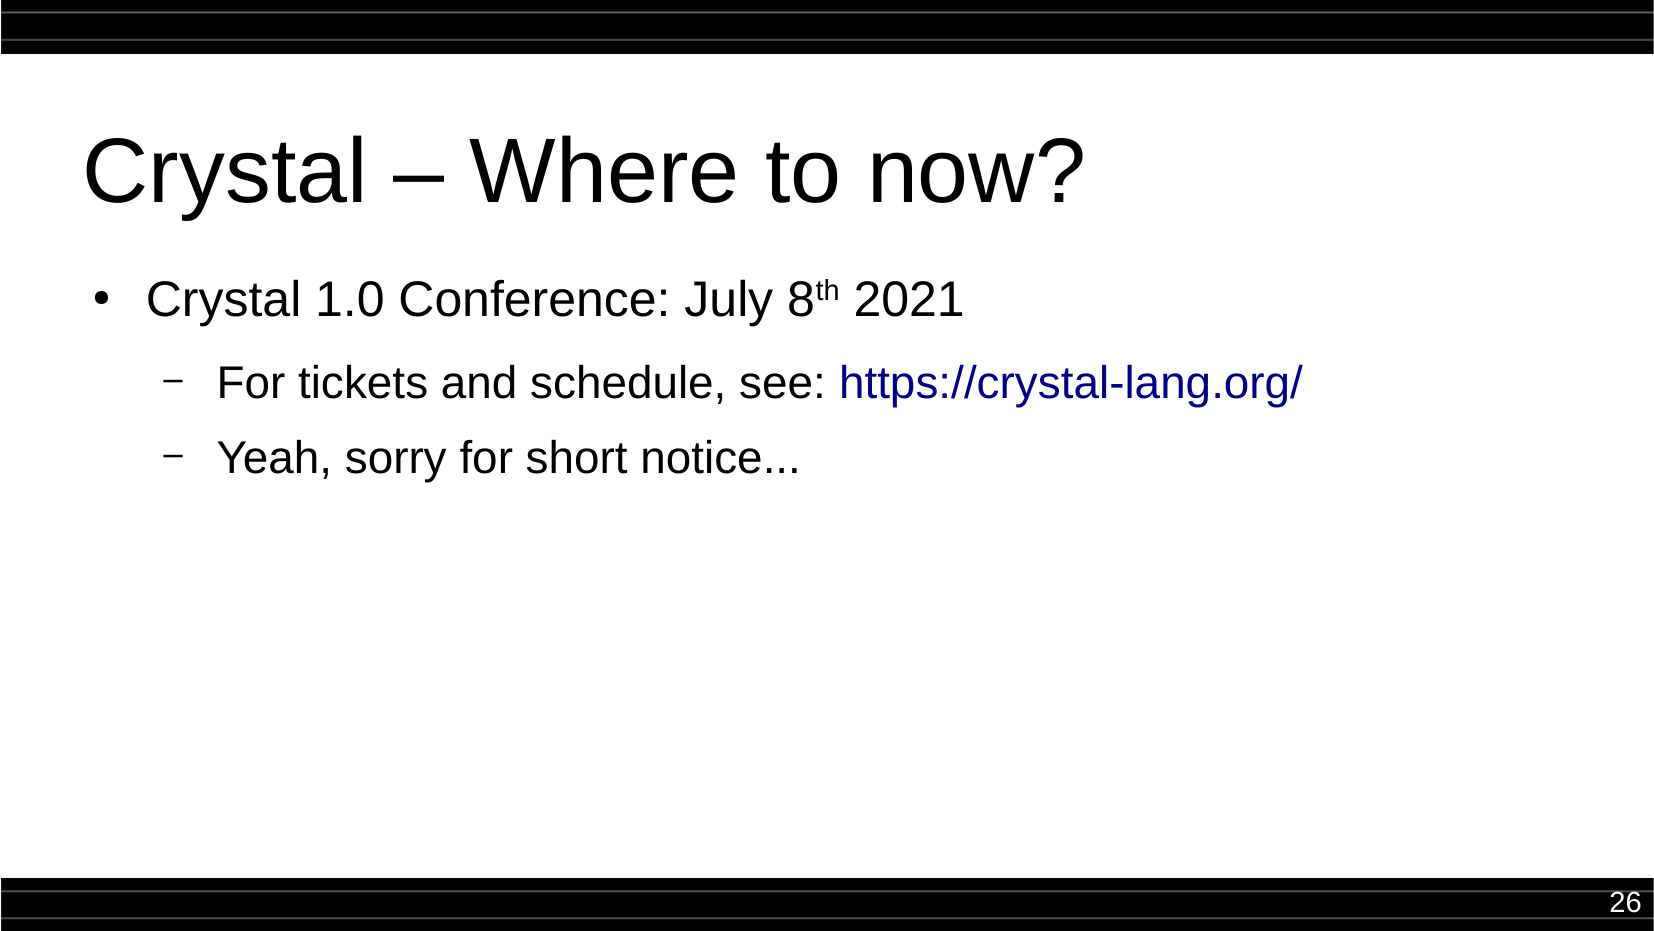

# Crystal – Where to now?
Crystal 1.0 Conference: July 8th 2021
For tickets and schedule, see: https://crystal-lang.org/
Yeah, sorry for short notice...